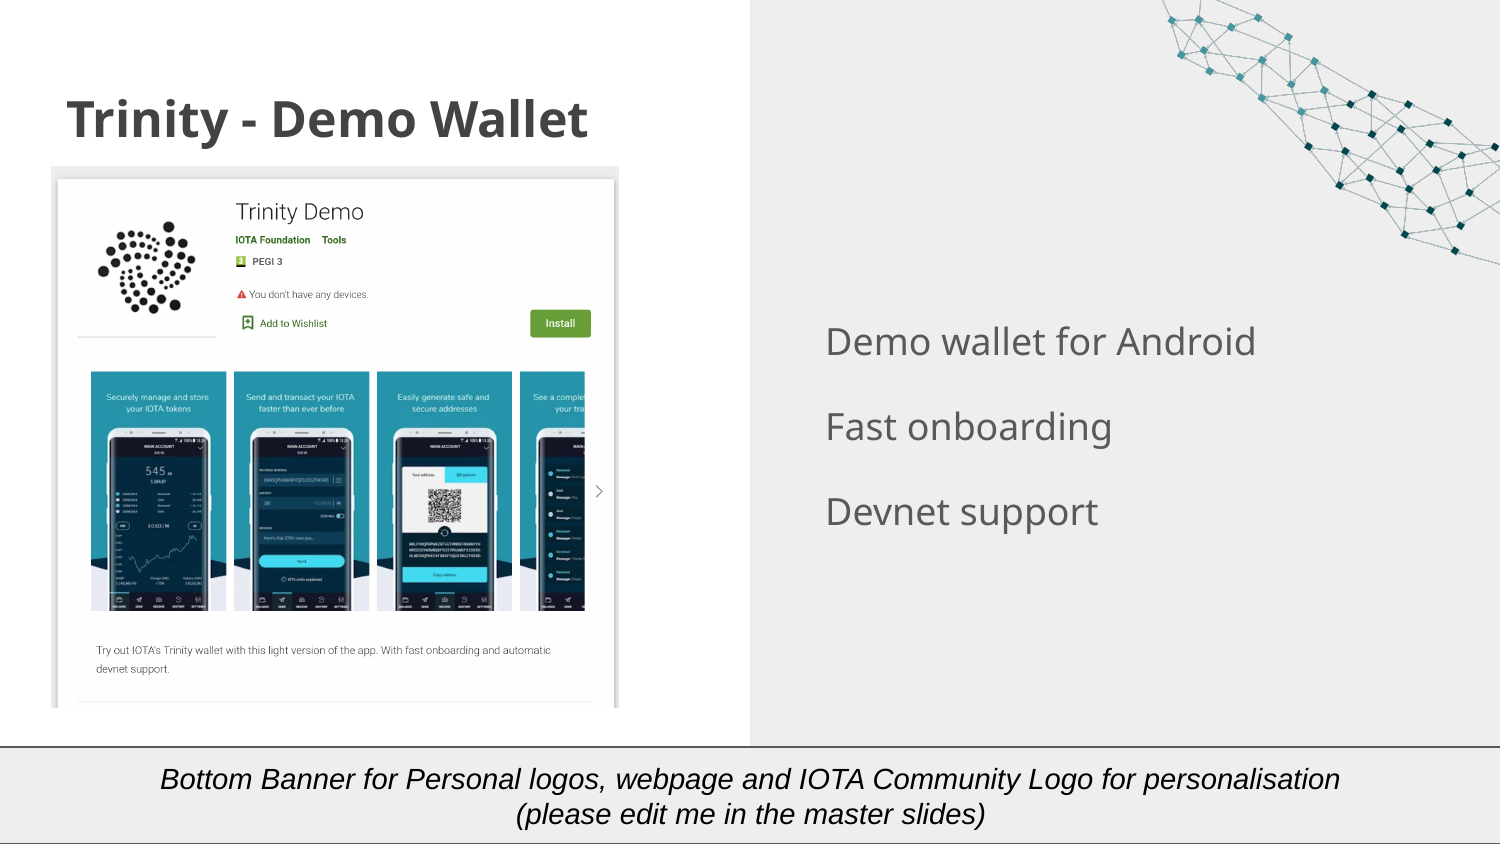

# Trinity - Demo Wallet
Demo wallet for Android
Fast onboarding
Devnet support